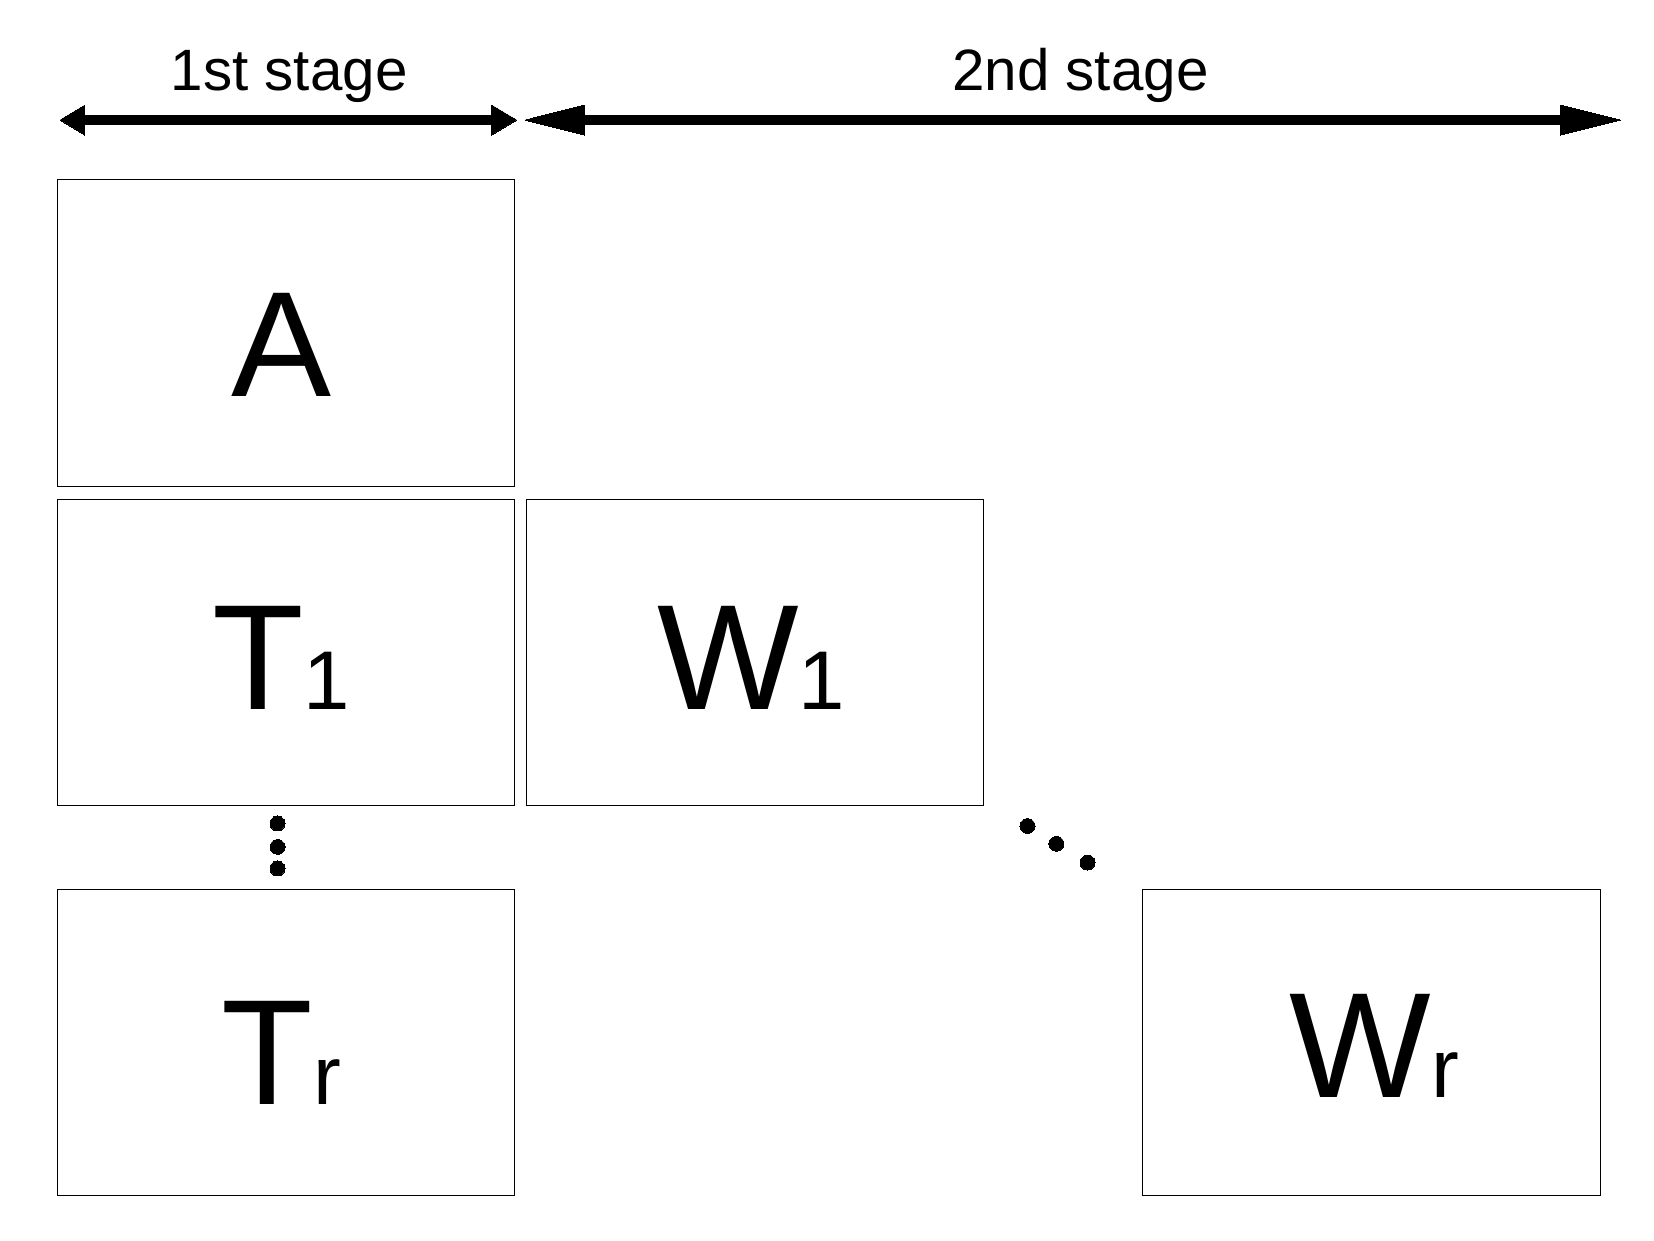

1st stage
2nd stage
A
T1
W1
Wr
Tr